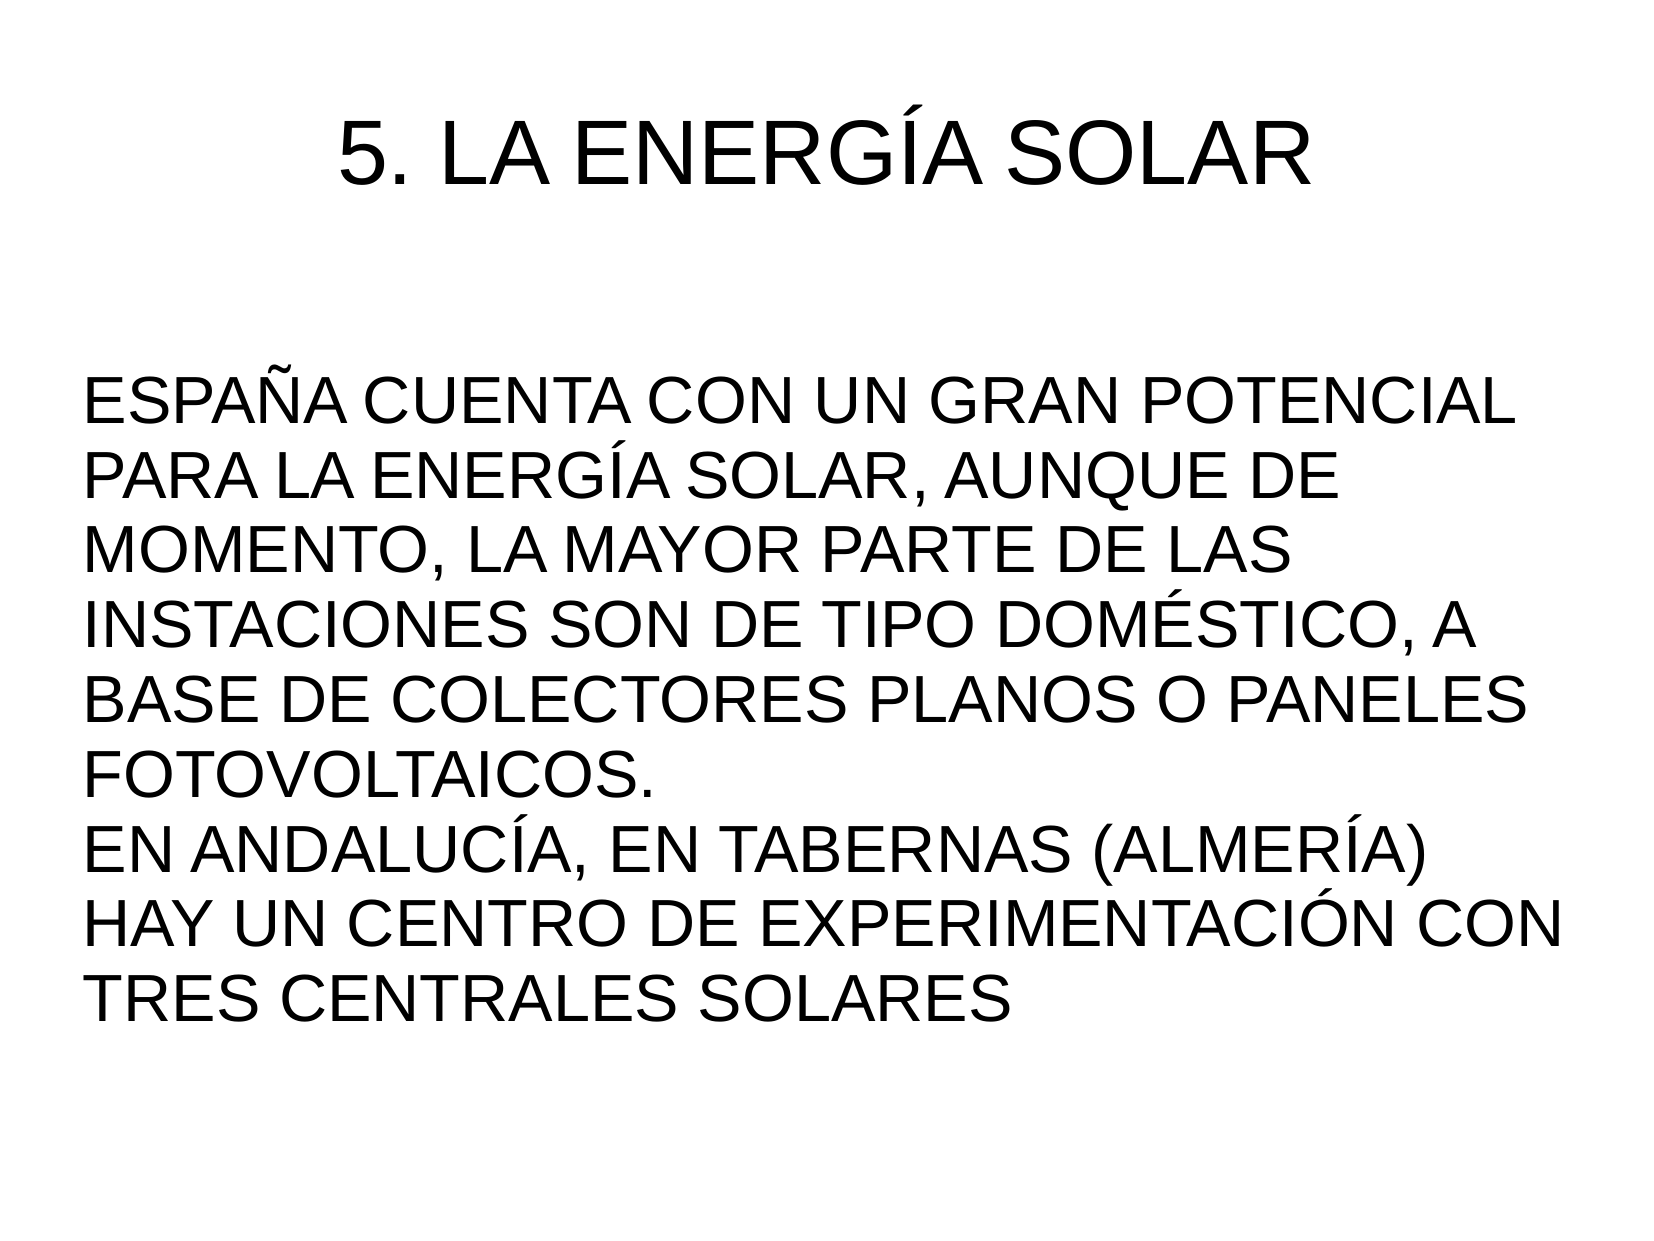

# 5. LA ENERGÍA SOLAR
ESPAÑA CUENTA CON UN GRAN POTENCIAL PARA LA ENERGÍA SOLAR, AUNQUE DE MOMENTO, LA MAYOR PARTE DE LAS INSTACIONES SON DE TIPO DOMÉSTICO, A BASE DE COLECTORES PLANOS O PANELES FOTOVOLTAICOS.
EN ANDALUCÍA, EN TABERNAS (ALMERÍA) HAY UN CENTRO DE EXPERIMENTACIÓN CON TRES CENTRALES SOLARES